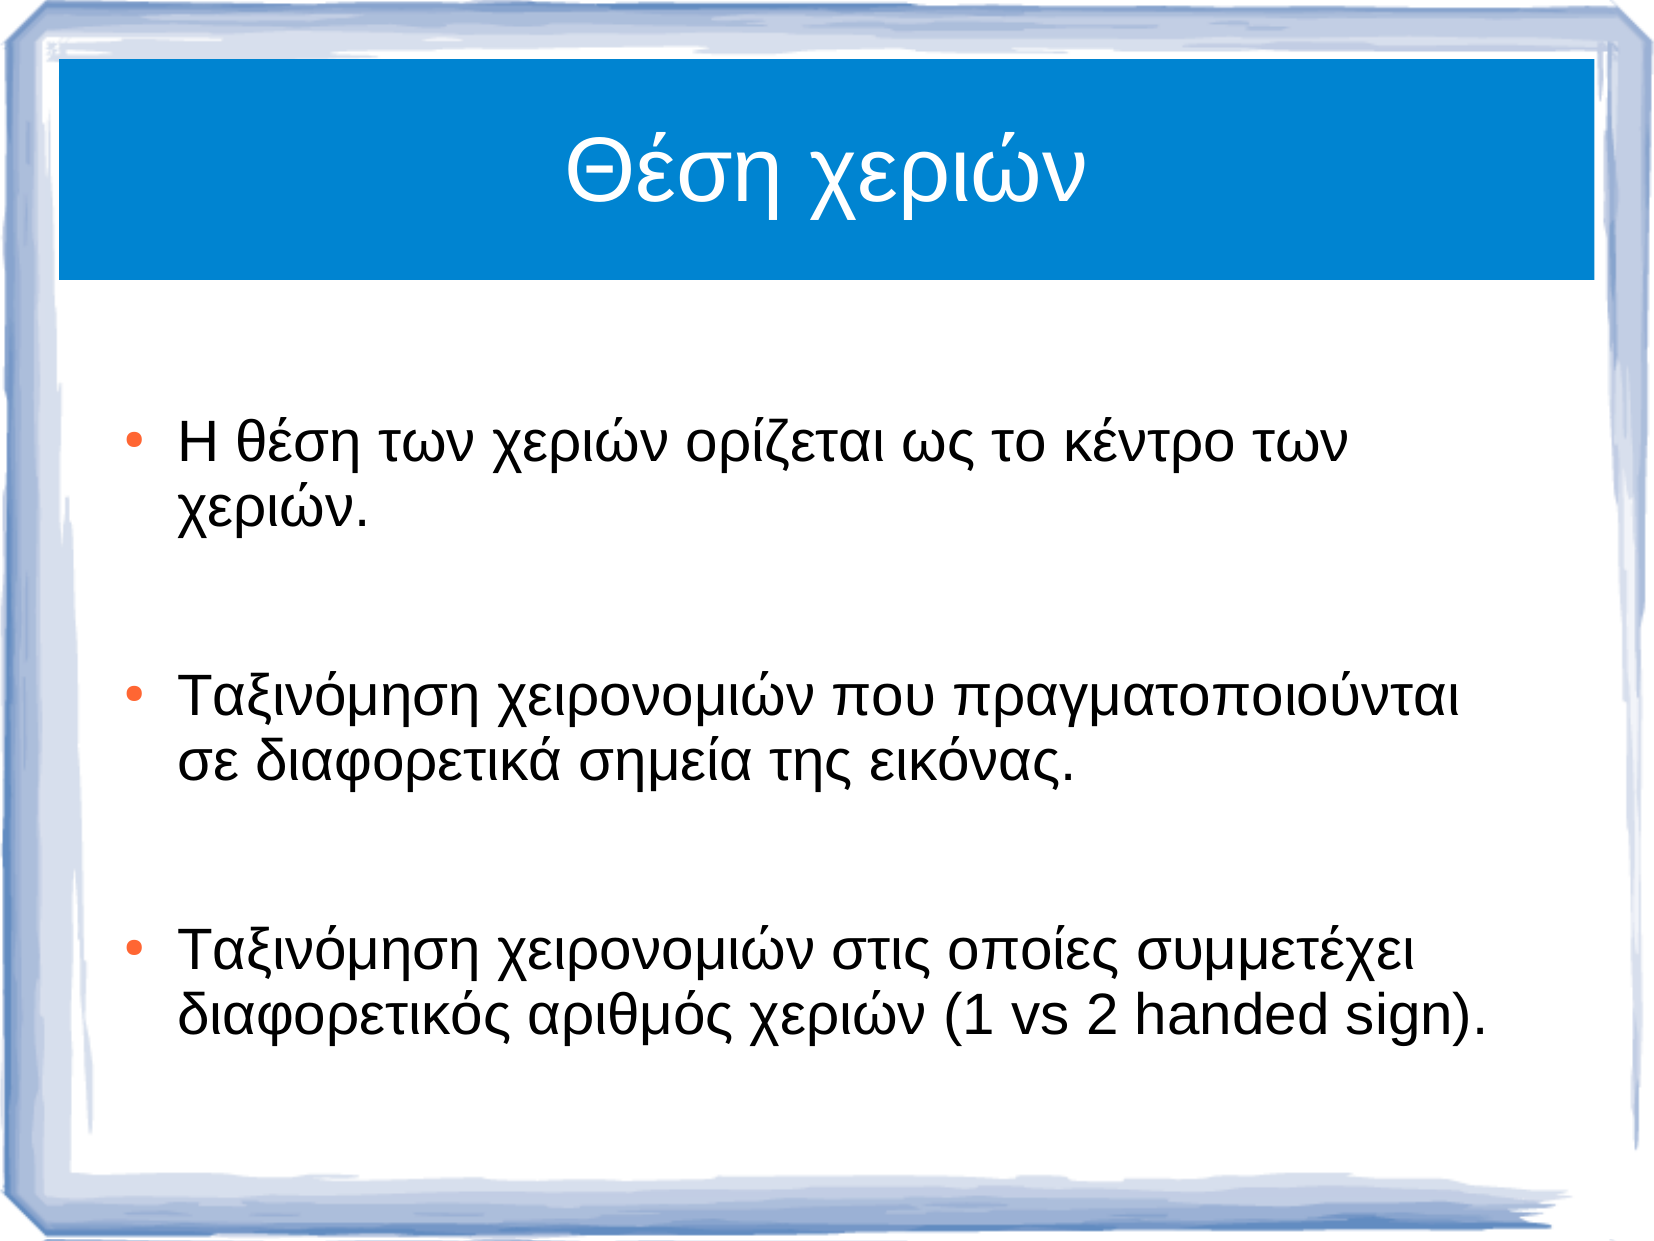

# Θέση χεριών
Η θέση των χεριών ορίζεται ως το κέντρο των χεριών.
Ταξινόμηση χειρονομιών που πραγματοποιούνται σε διαφορετικά σημεία της εικόνας.
Ταξινόμηση χειρονομιών στις οποίες συμμετέχει διαφορετικός αριθμός χεριών (1 vs 2 handed sign).